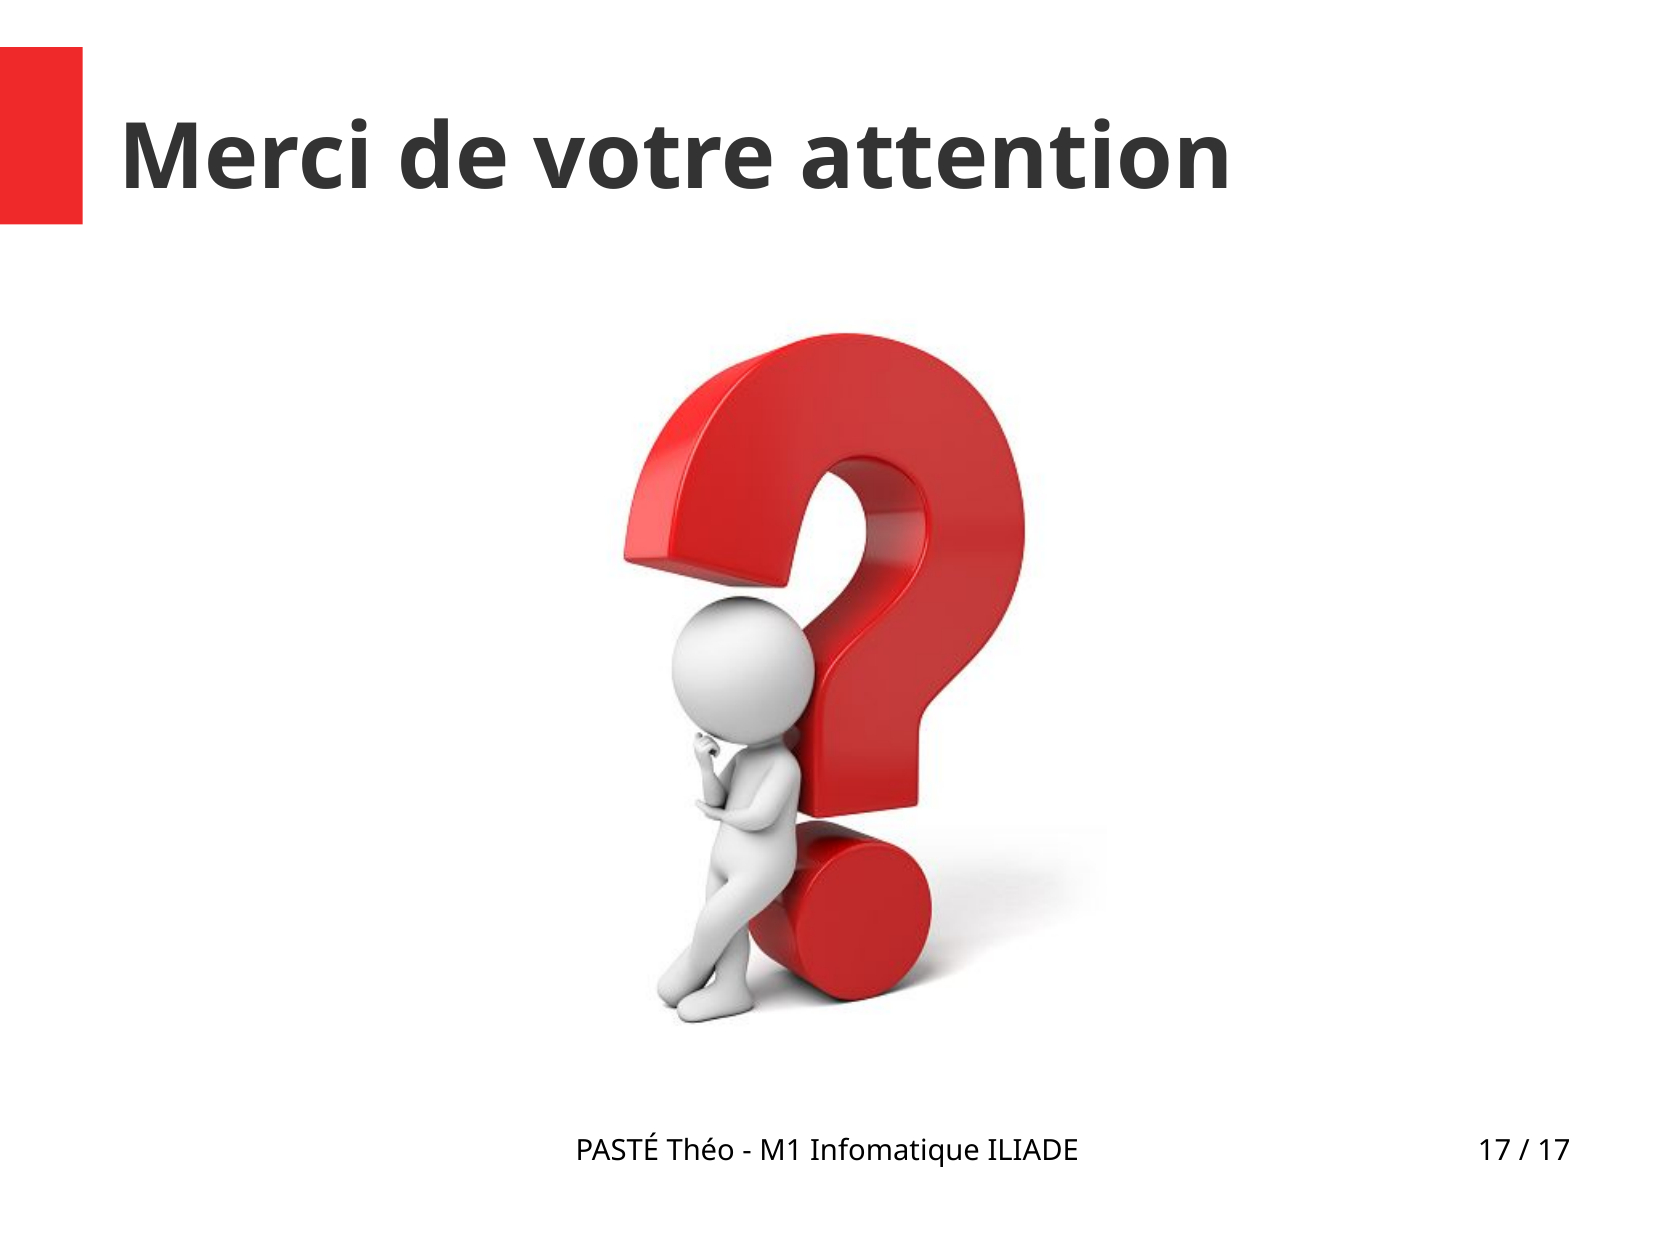

# Merci de votre attention
PASTÉ Théo - M1 Infomatique ILIADE
17